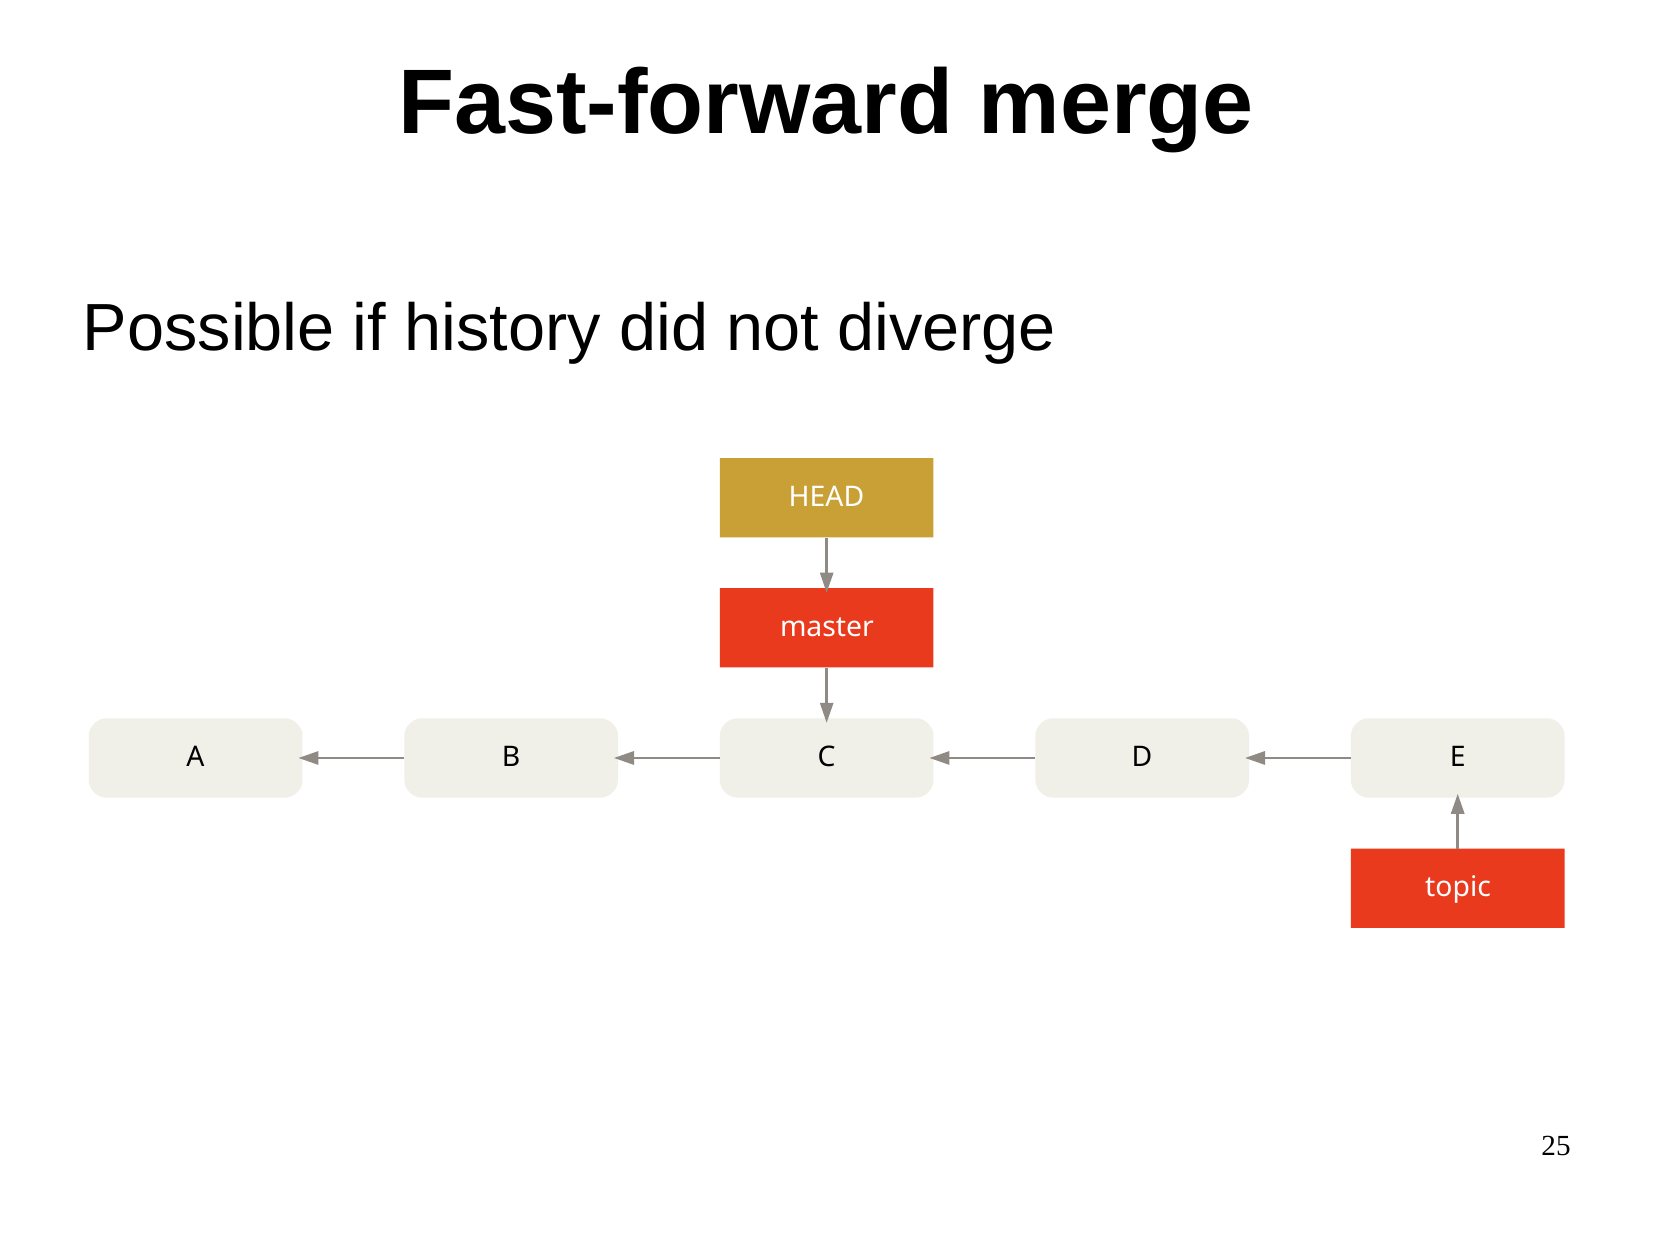

# Fast-forward merge
Possible if history did not diverge
25